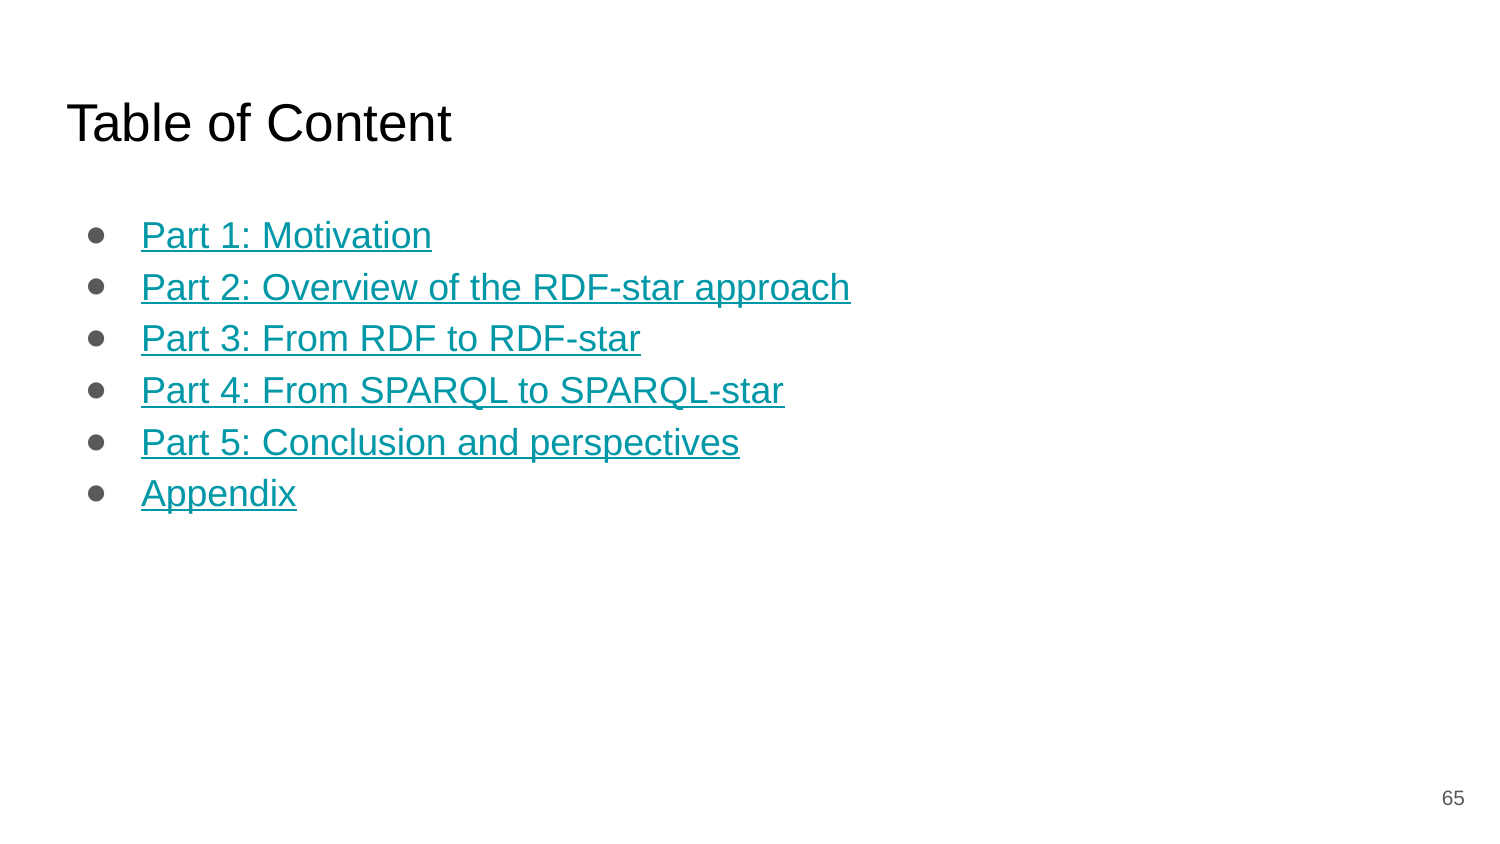

# Table of Content
Part 1: Motivation
Part 2: Overview of the RDF-star approach
Part 3: From RDF to RDF-star
Part 4: From SPARQL to SPARQL-star
Part 5: Conclusion and perspectives
Appendix